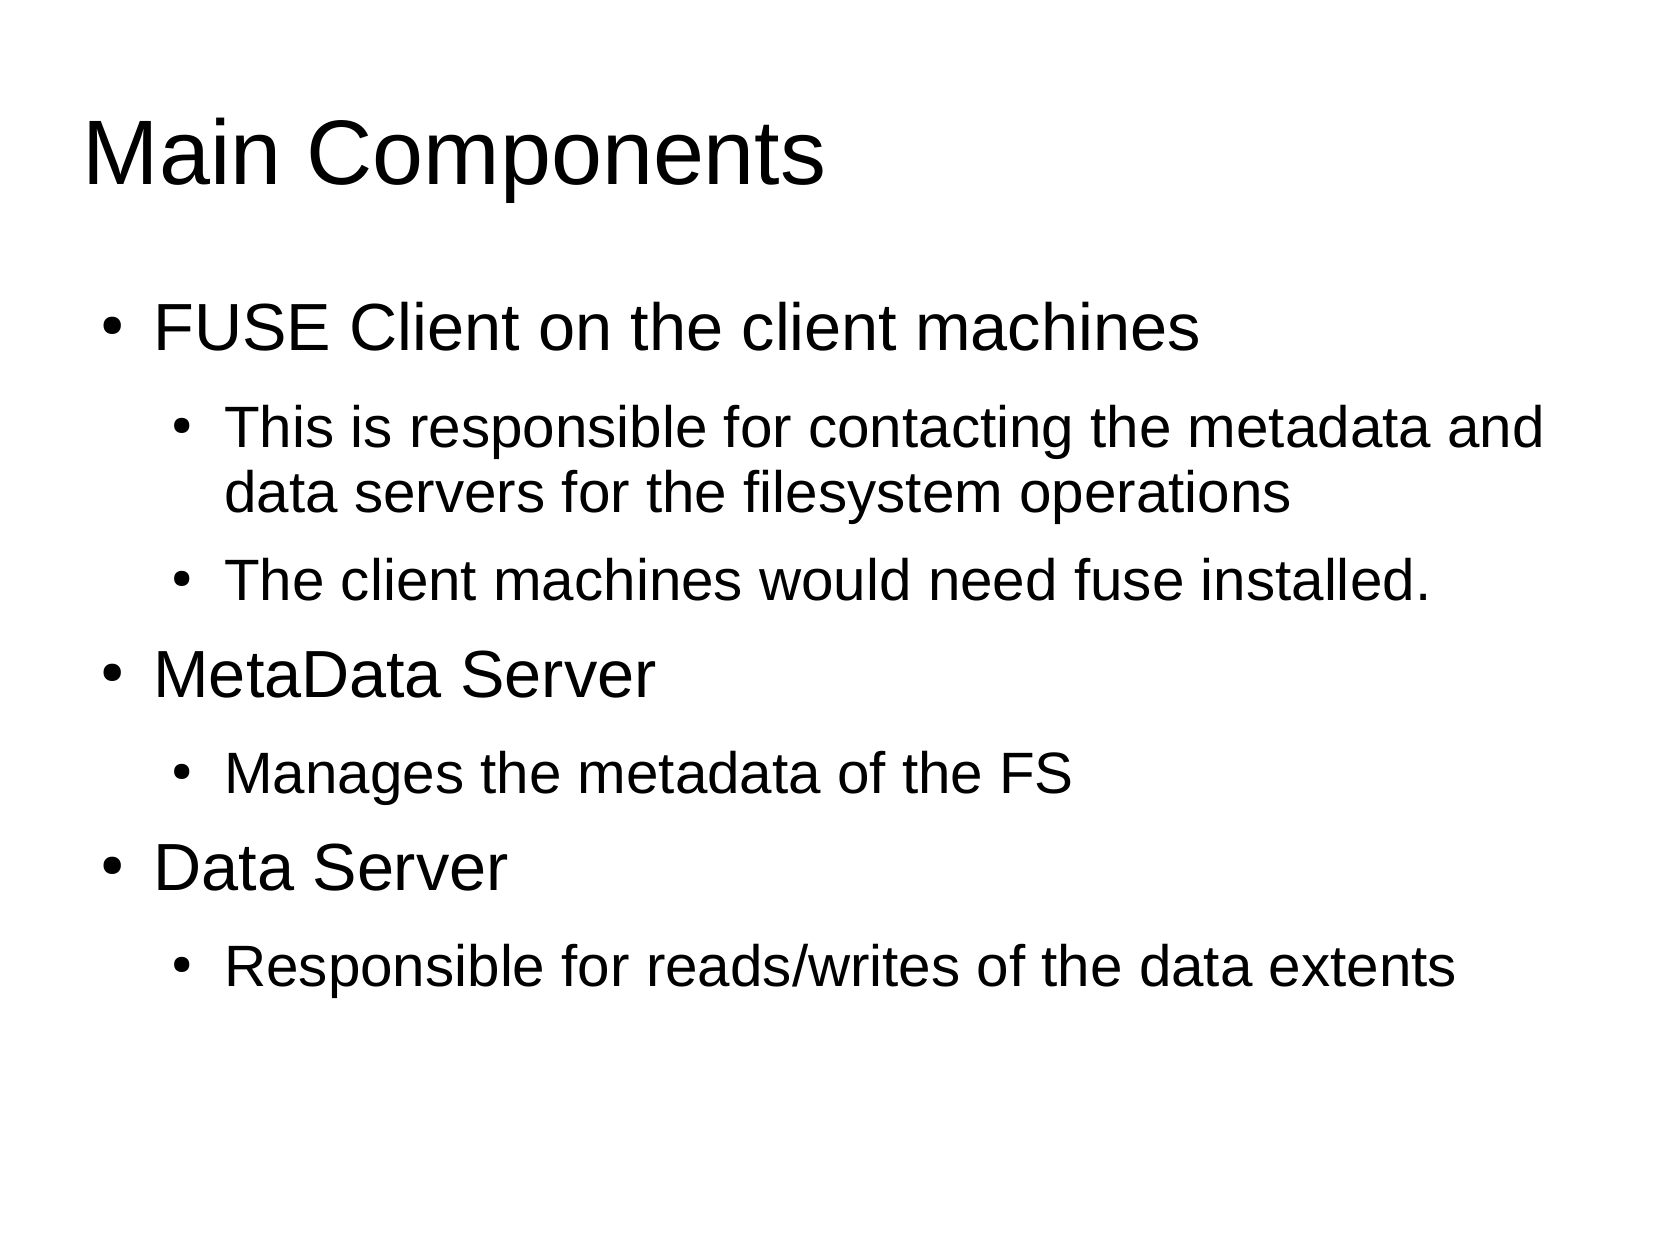

# Main Components
FUSE Client on the client machines
This is responsible for contacting the metadata and data servers for the filesystem operations
The client machines would need fuse installed.
MetaData Server
Manages the metadata of the FS
Data Server
Responsible for reads/writes of the data extents